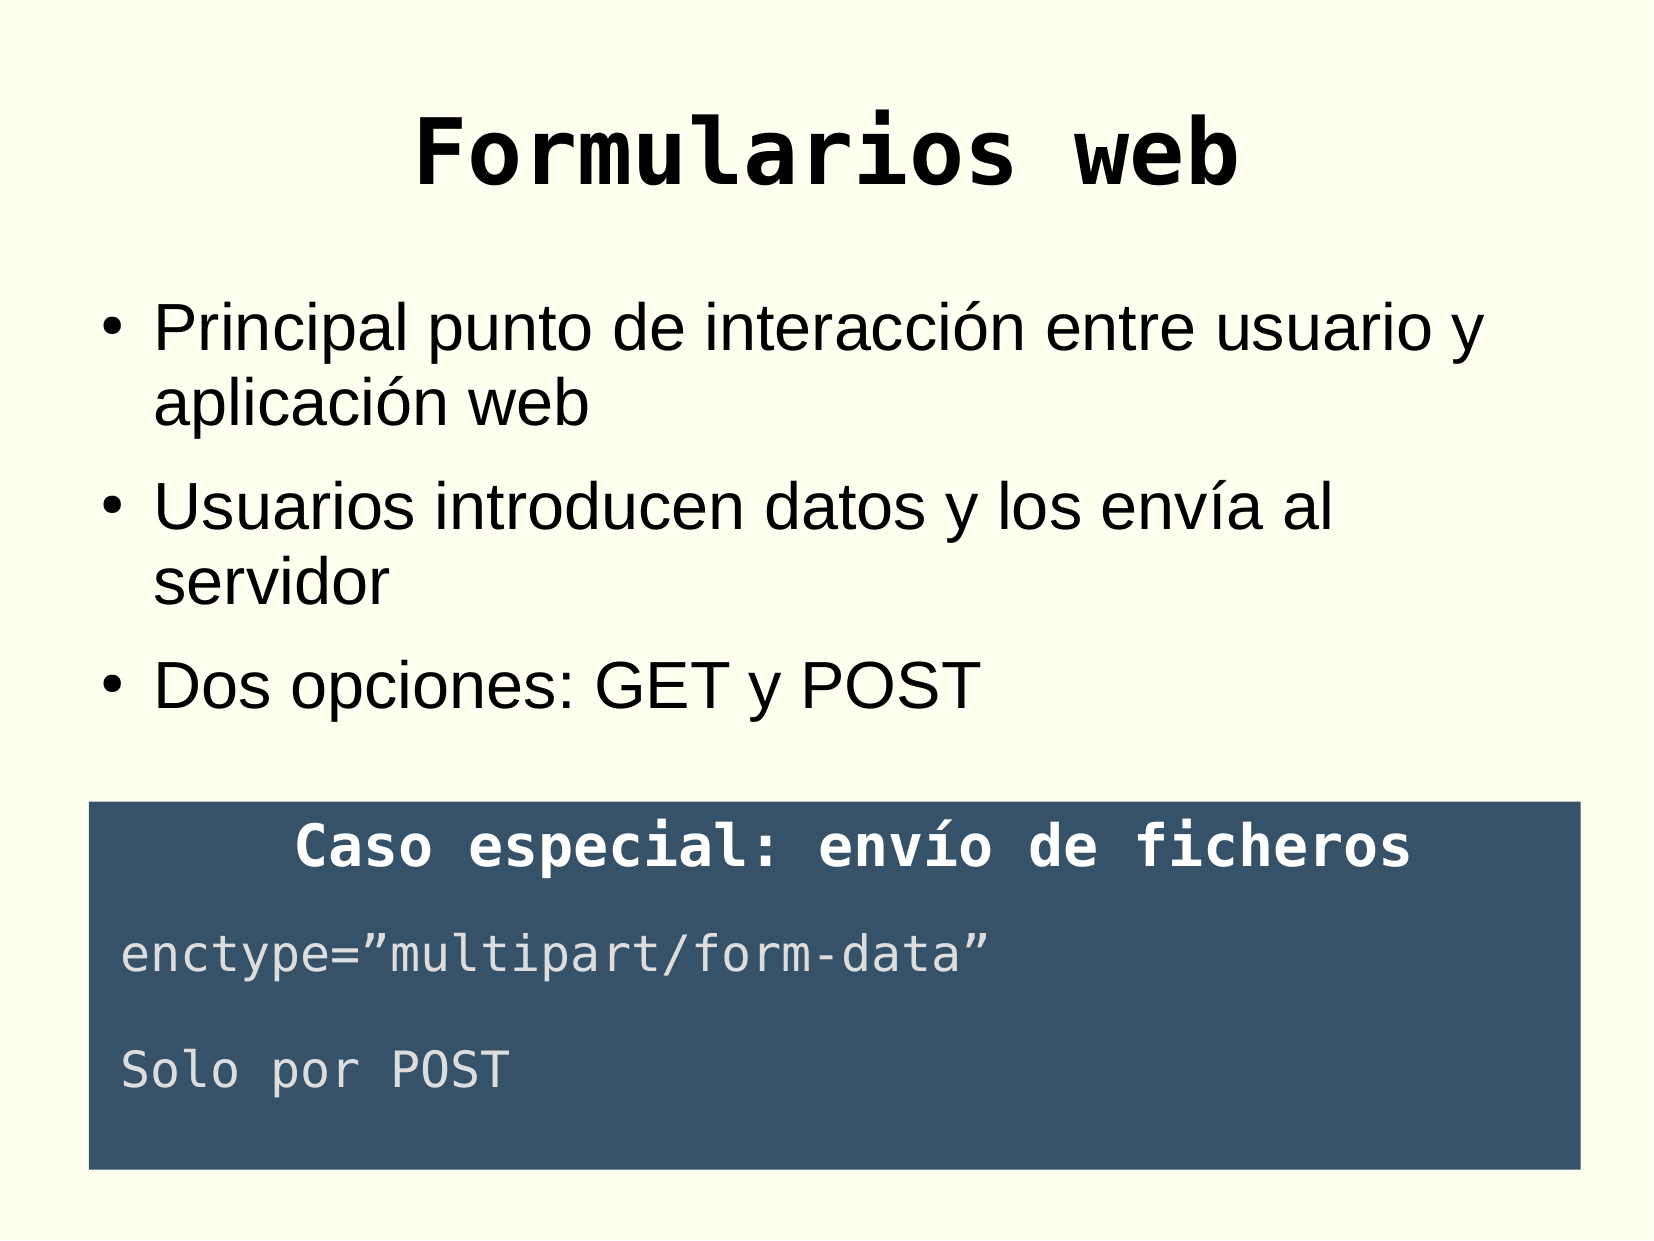

# Formularios web
Principal punto de interacción entre usuario y aplicación web
Usuarios introducen datos y los envía al servidor
Dos opciones: GET y POST
Caso especial: envío de ficheros
enctype=”multipart/form-data”
Solo por POST